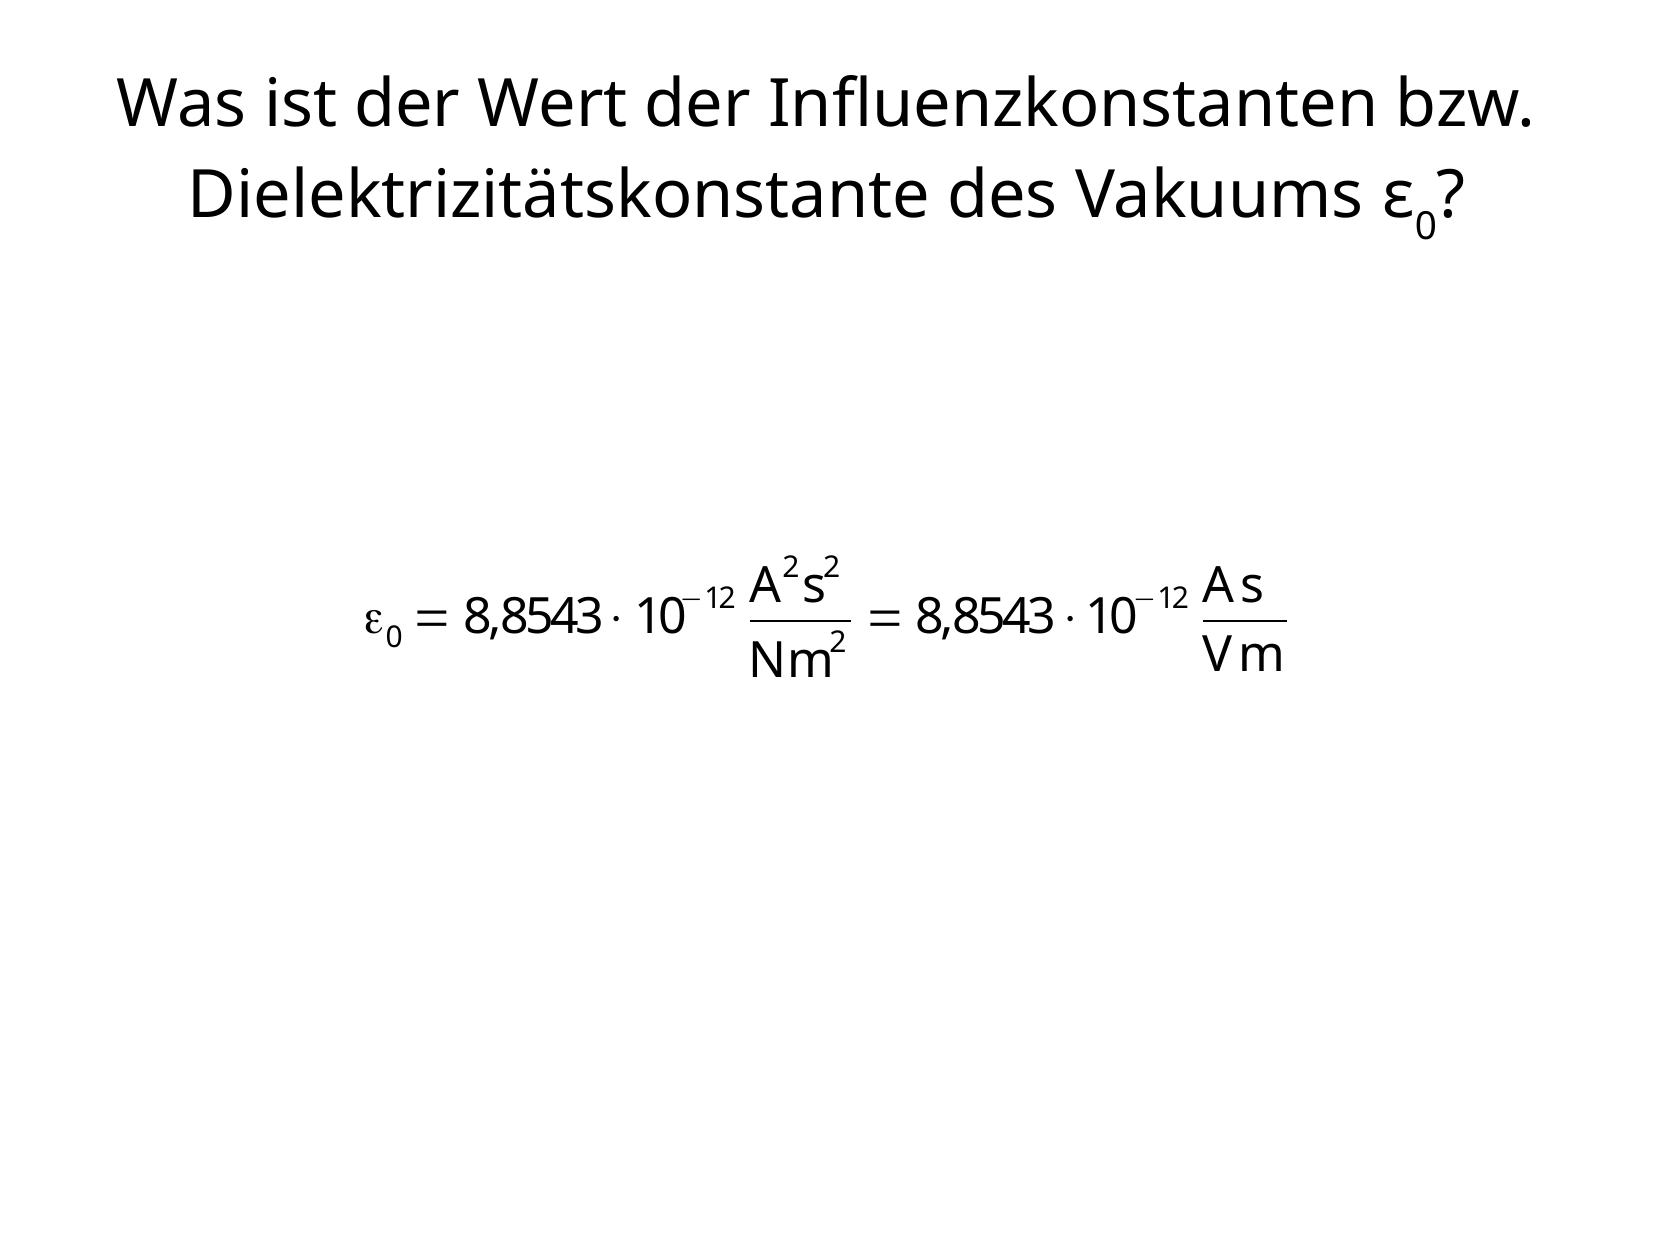

# Was ist der Wert der Influenzkonstanten bzw. Dielektrizitätskonstante des Vakuums ε0?